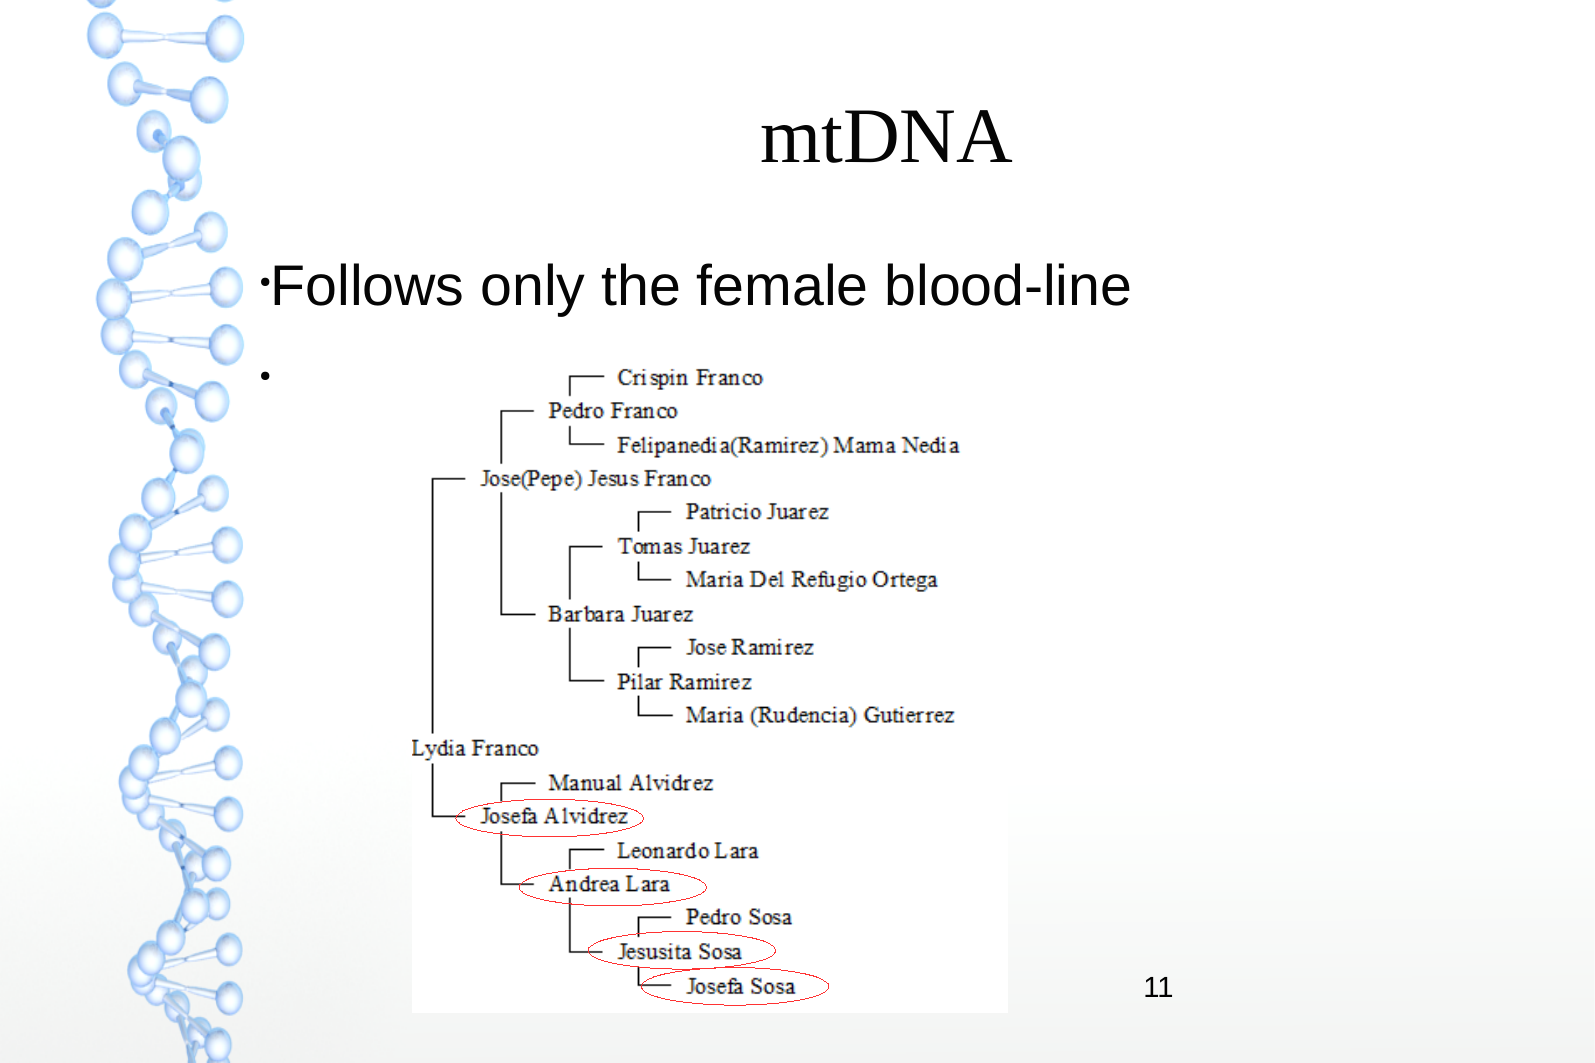

# mtDNA
Follows only the female blood-line